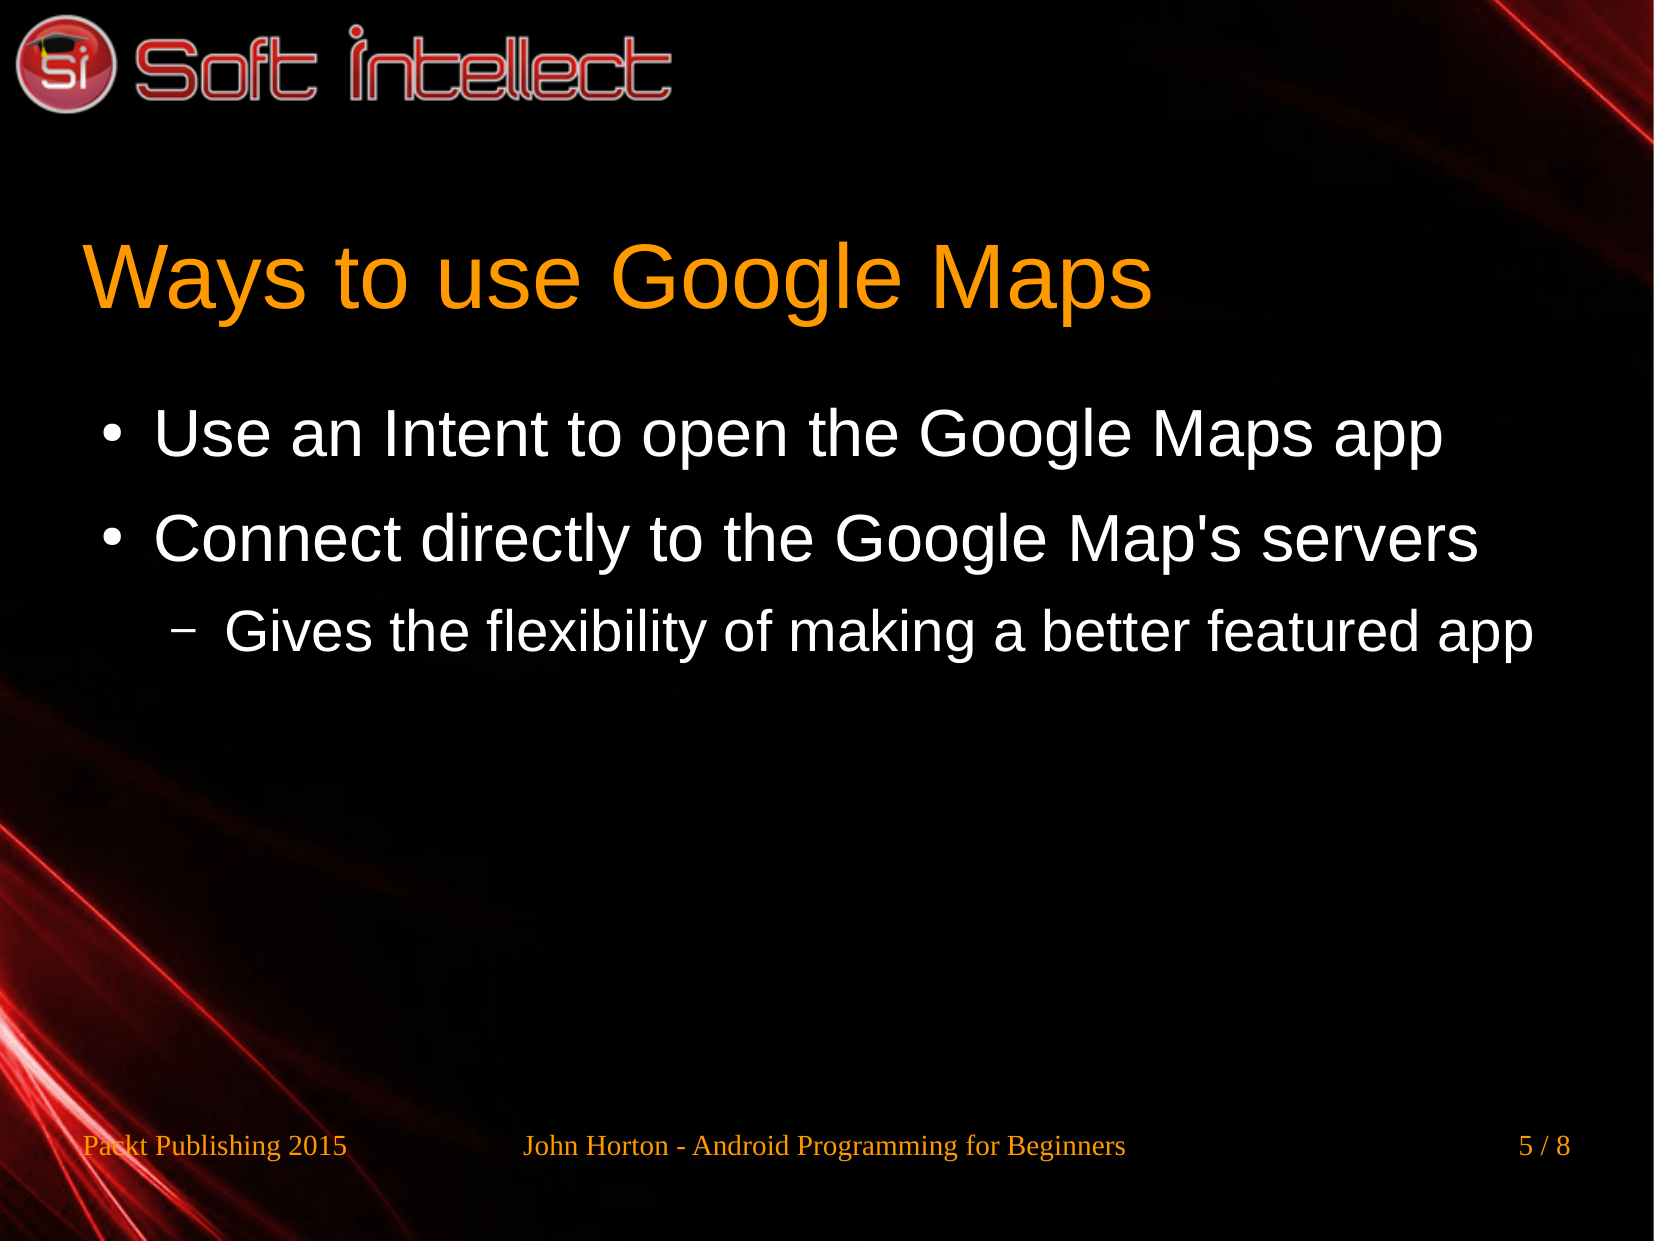

# Ways to use Google Maps
Use an Intent to open the Google Maps app
Connect directly to the Google Map's servers
Gives the flexibility of making a better featured app
Packt Publishing 2015
John Horton - Android Programming for Beginners
5